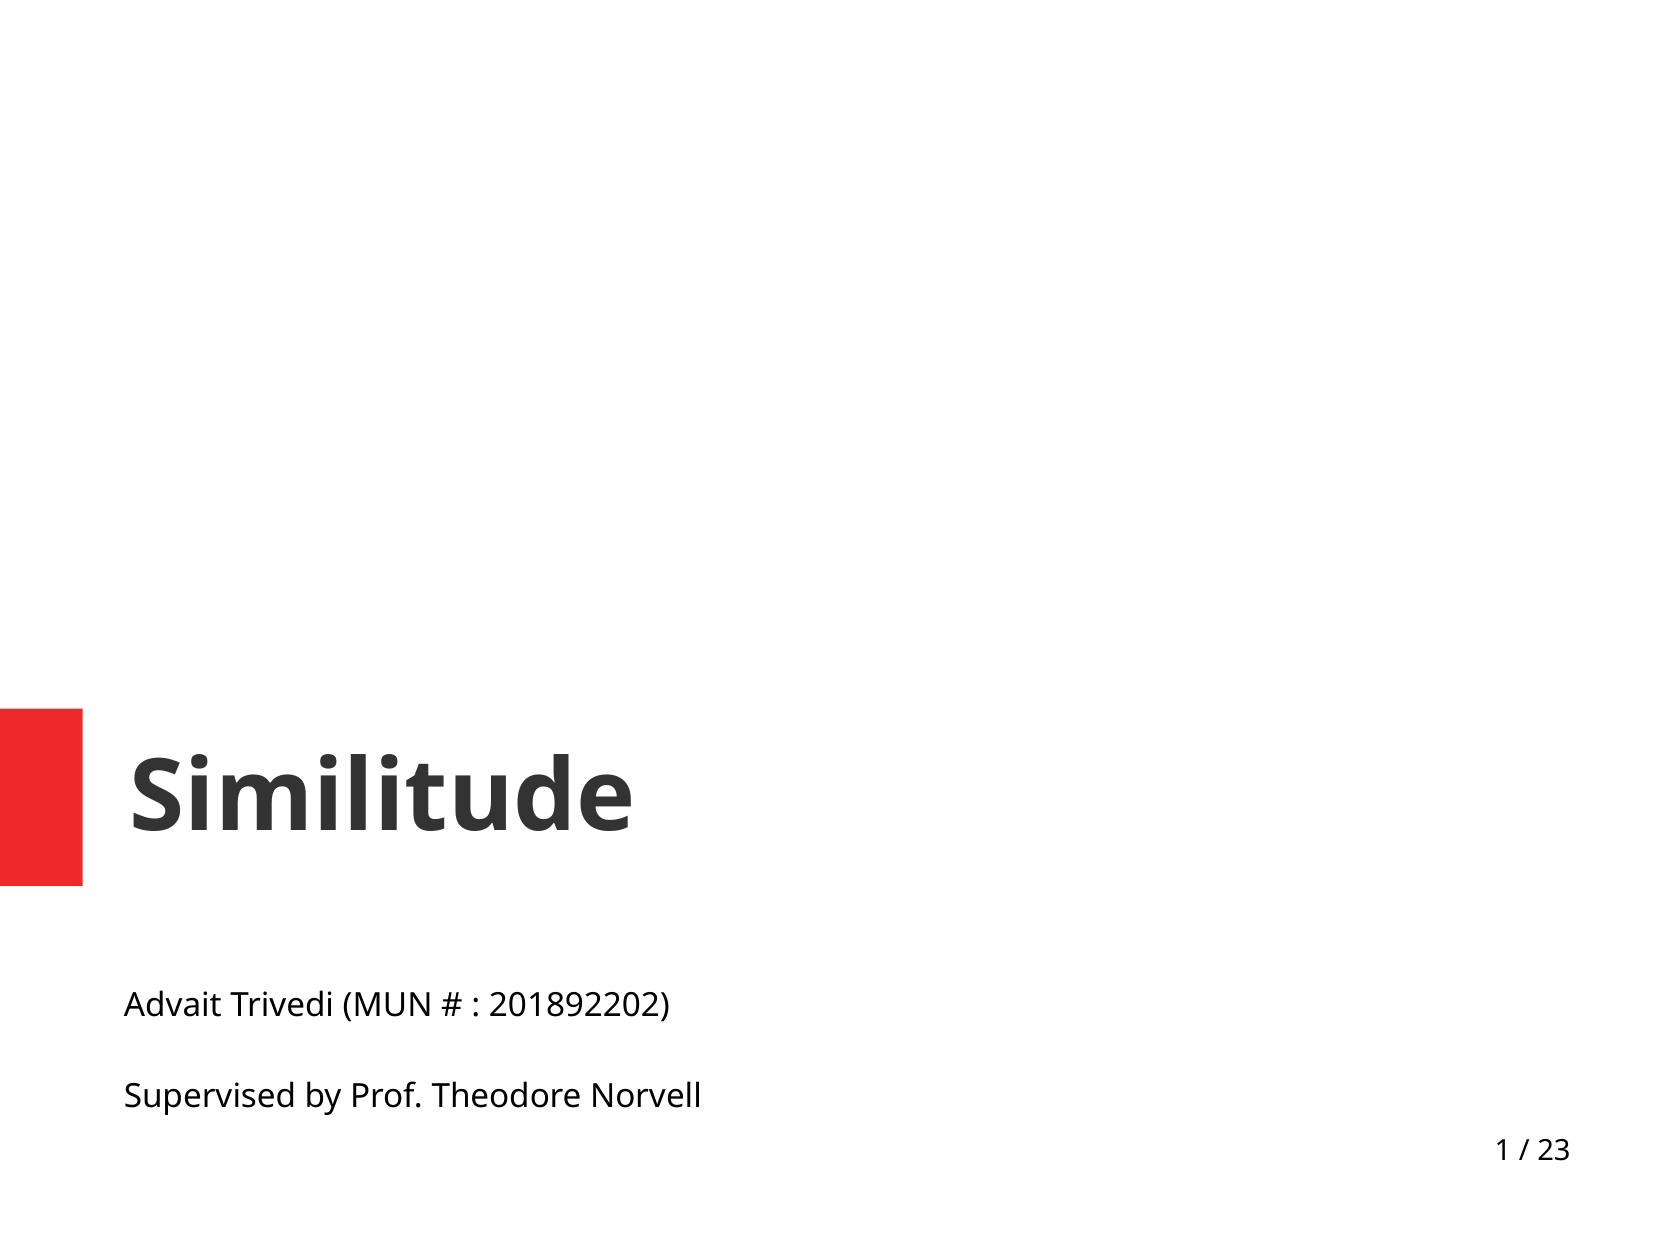

# Similitude
Advait Trivedi (MUN # : 201892202)
Supervised by Prof. Theodore Norvell
1